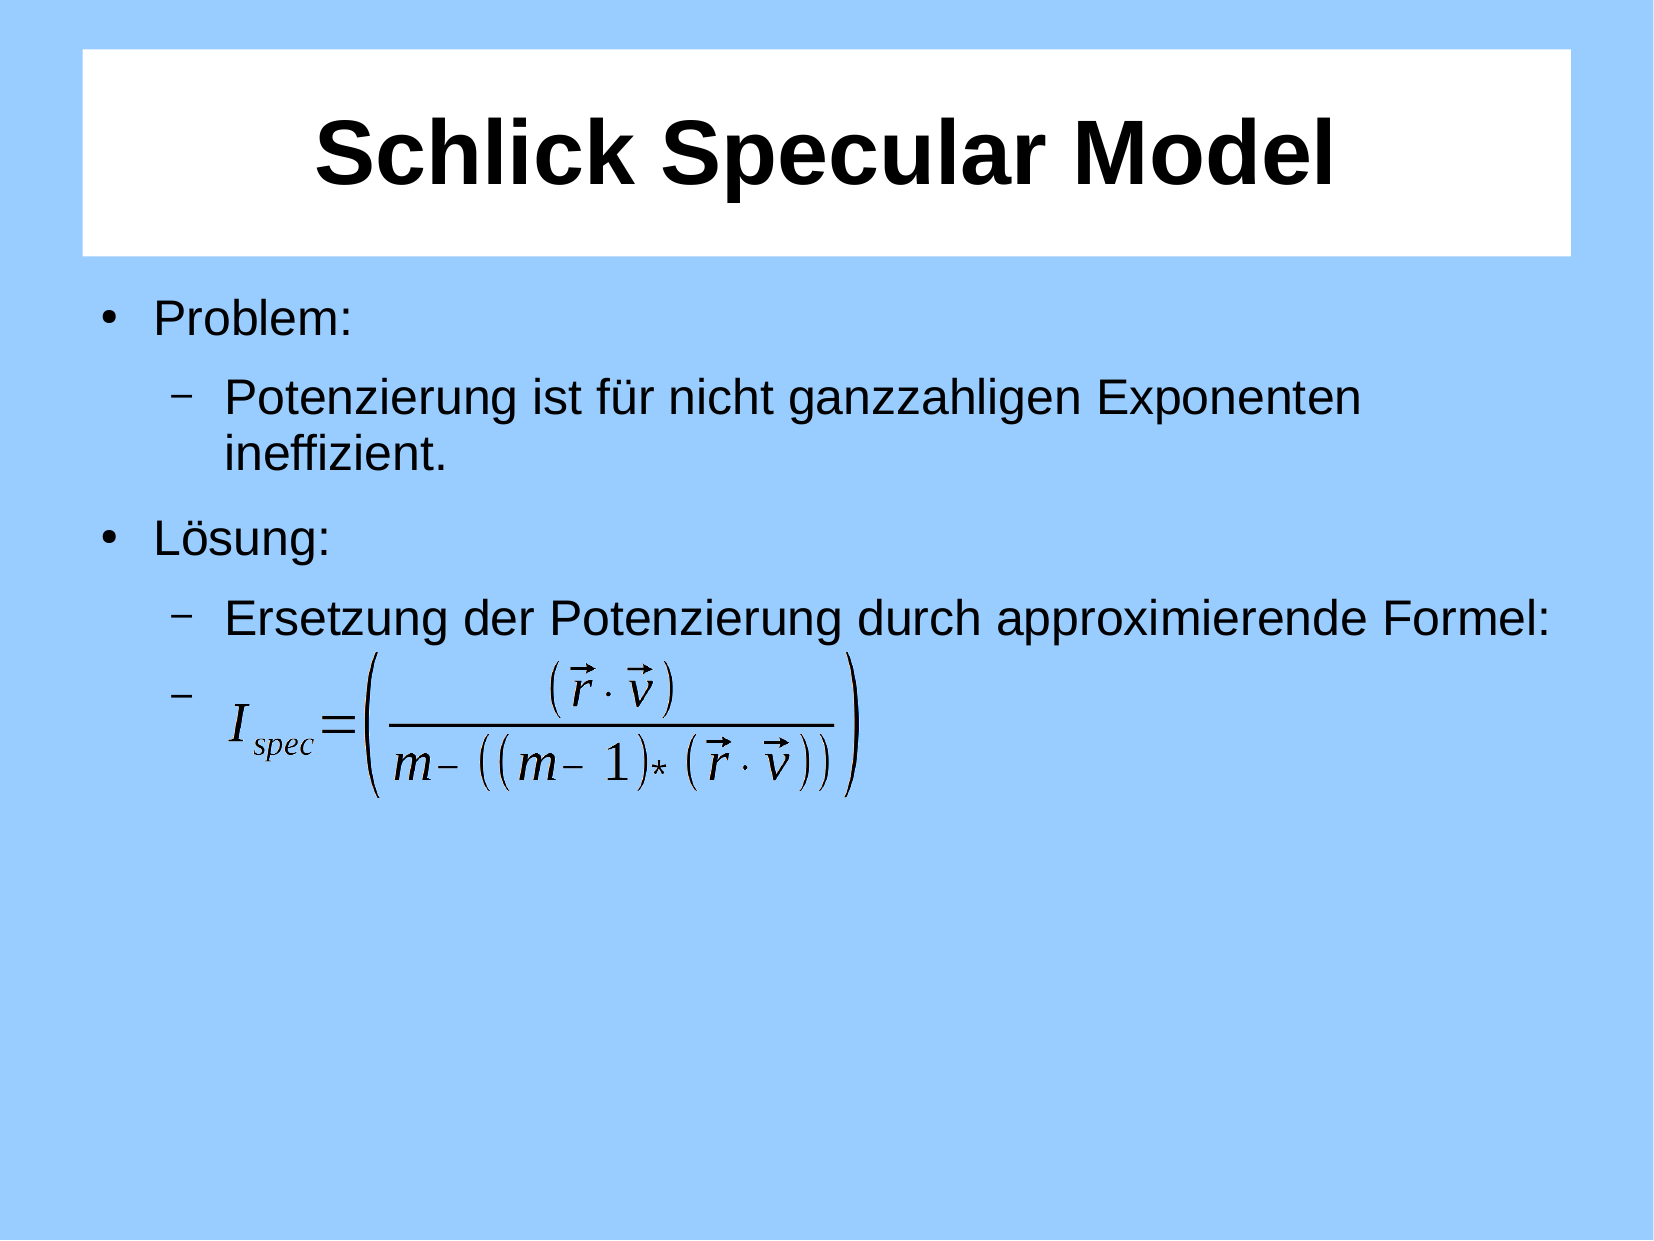

# Schlick Specular Model
Problem:
Potenzierung ist für nicht ganzzahligen Exponenten ineffizient.
Lösung:
Ersetzung der Potenzierung durch approximierende Formel: